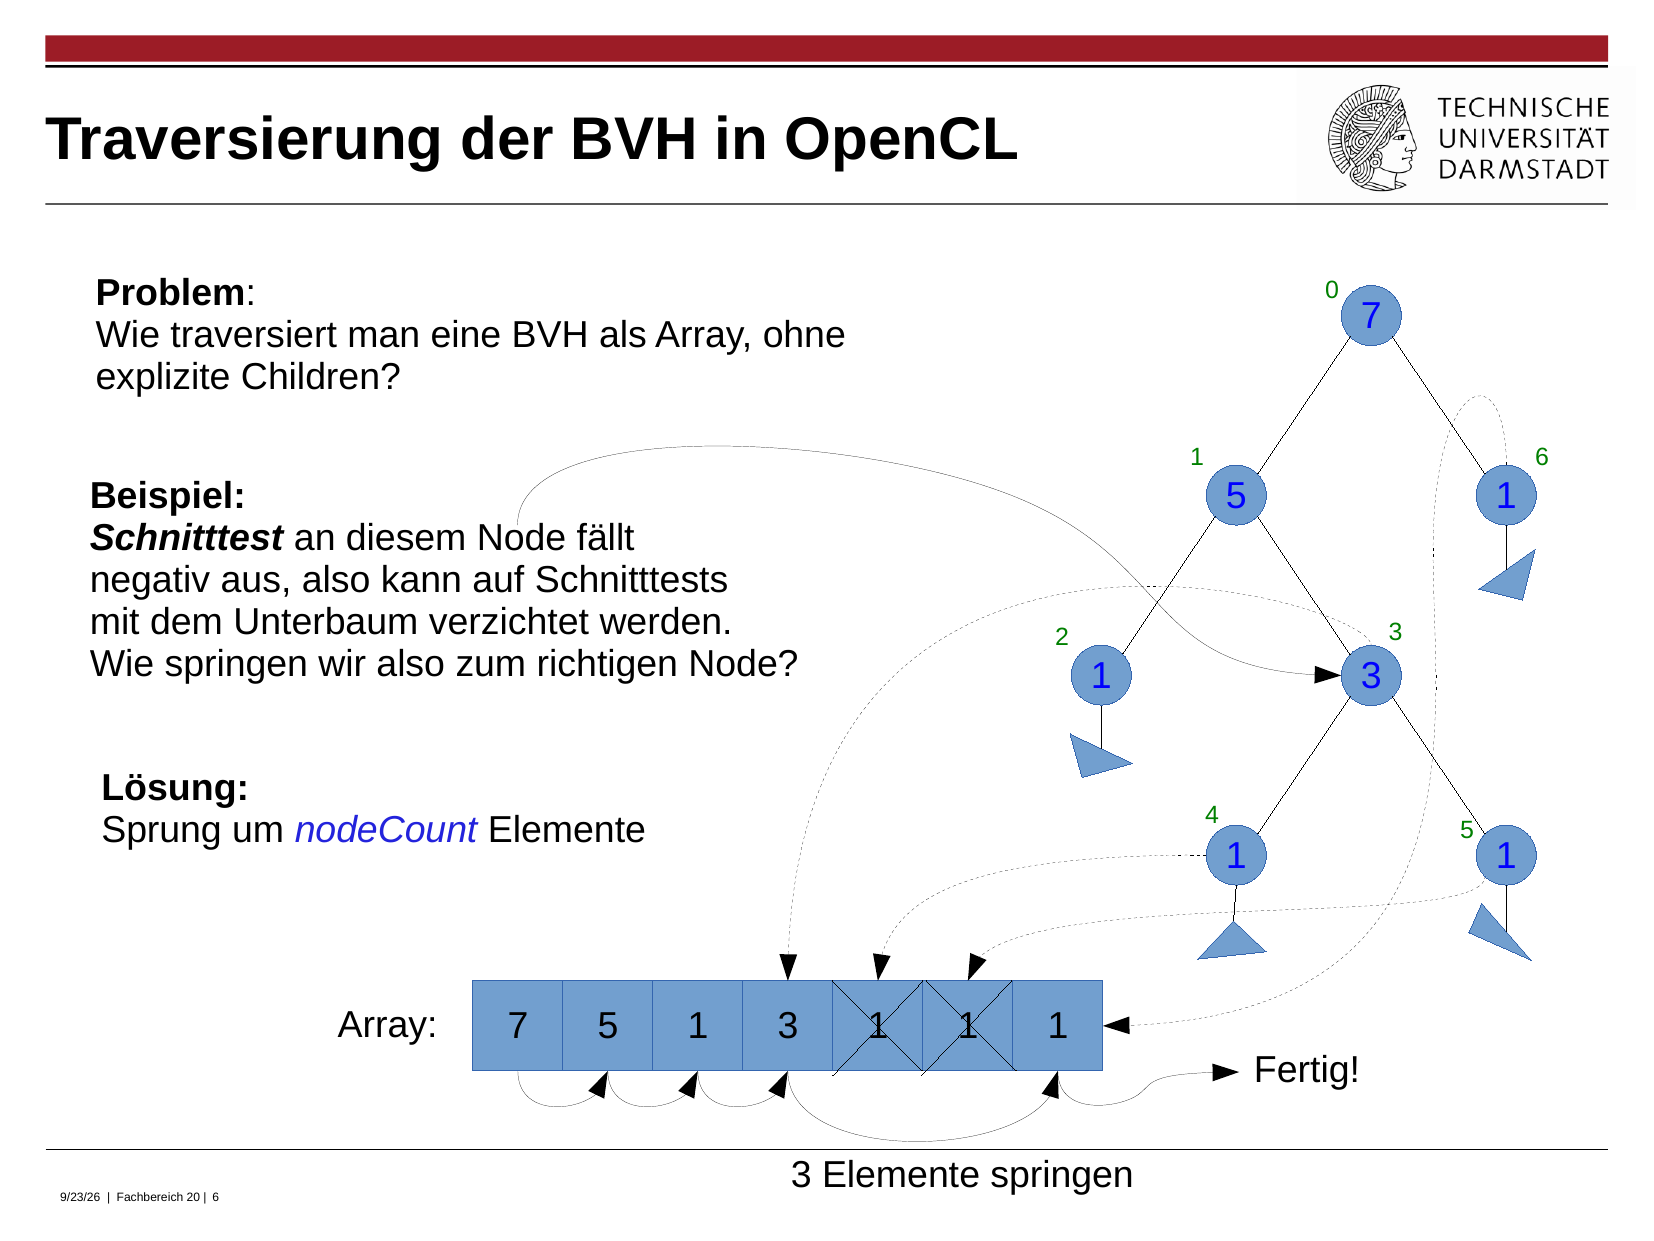

# Traversierung der BVH in OpenCL
Problem:
Wie traversiert man eine BVH als Array, ohne
explizite Children?
0
7
1
6
5
1
Beispiel:
Schnitttest an diesem Node fällt
negativ aus, also kann auf Schnitttests
mit dem Unterbaum verzichtet werden.
Wie springen wir also zum richtigen Node?
3
2
1
3
Lösung:
Sprung um nodeCount Elemente
4
5
1
1
7
5
1
3
1
1
1
Array:
Fertig!
3 Elemente springen